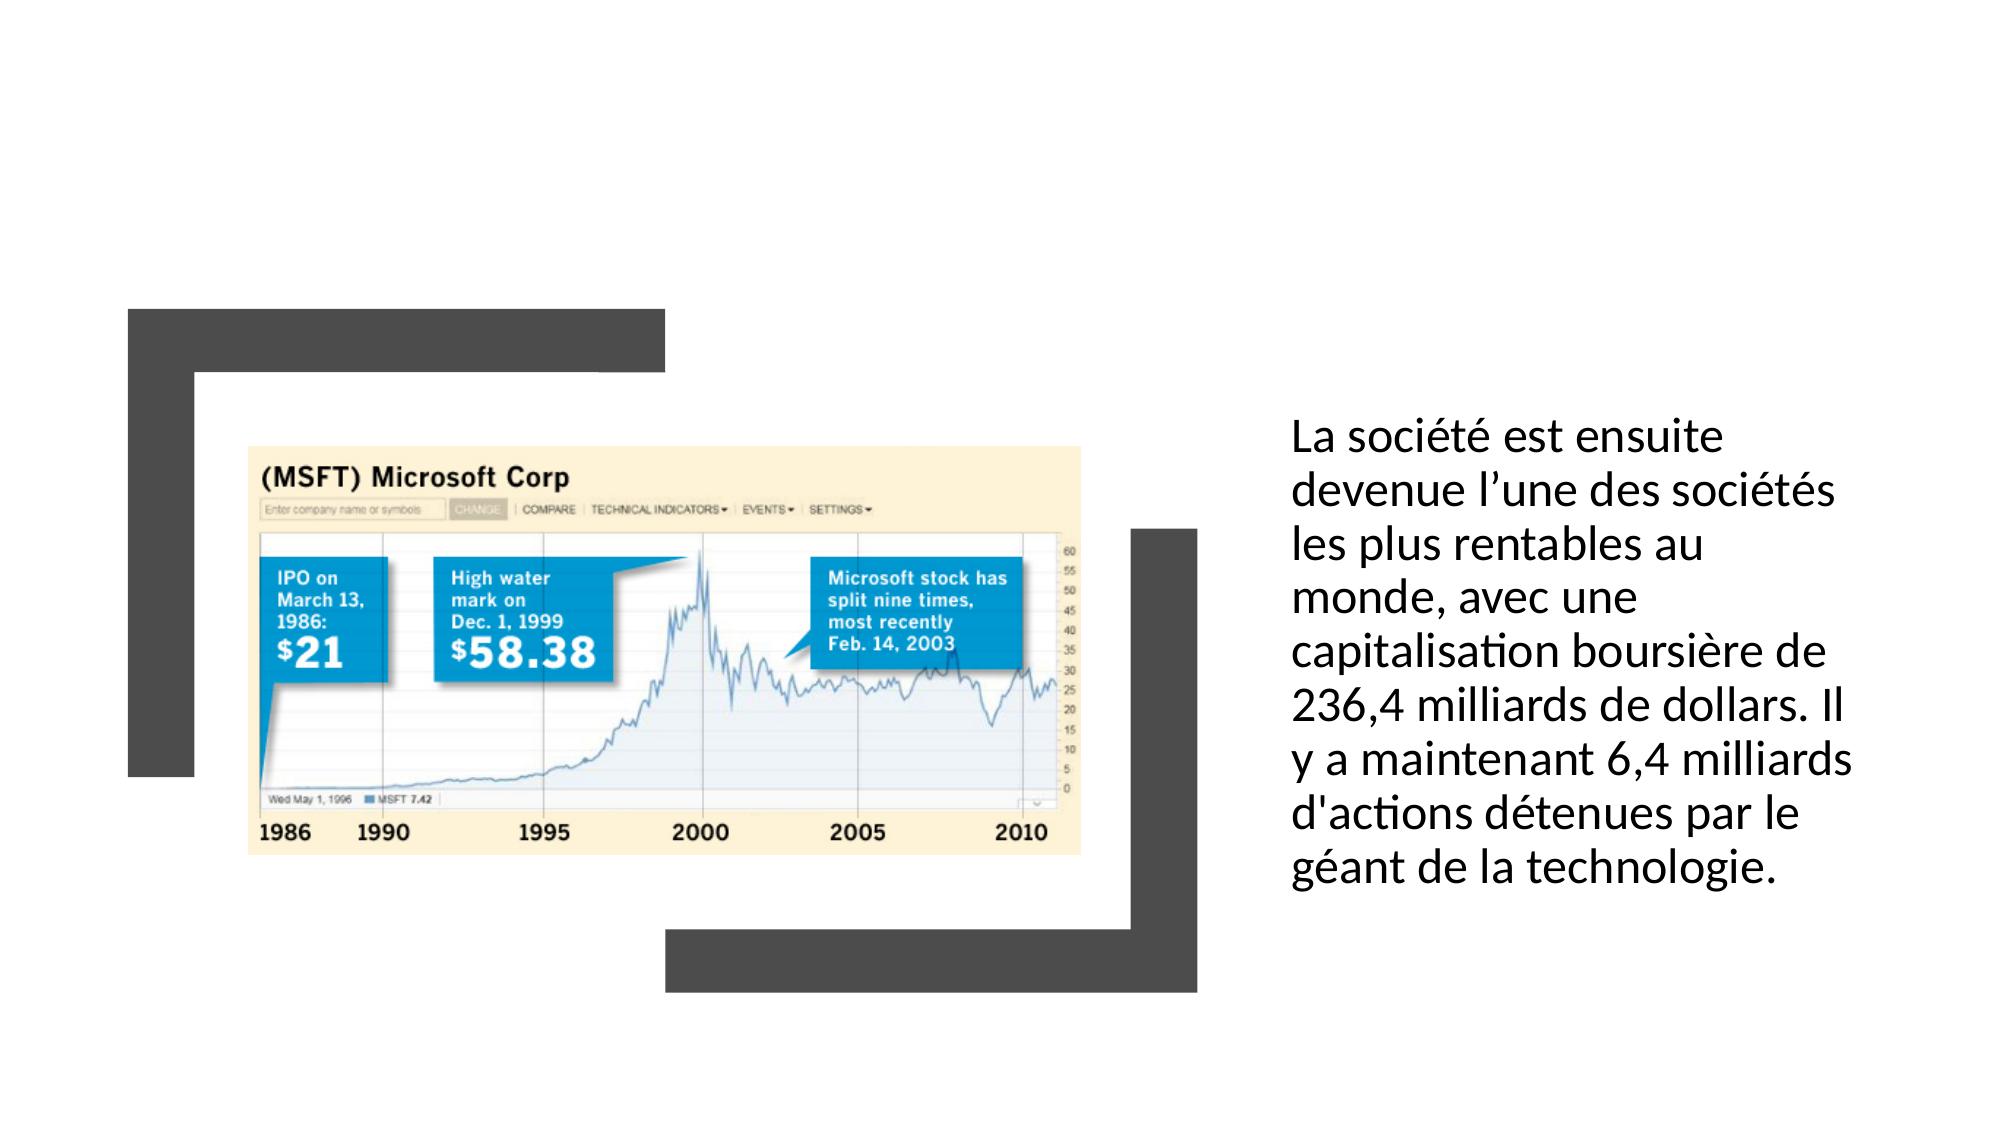

#
La société est ensuite devenue l’une des sociétés les plus rentables au monde, avec une capitalisation boursière de 236,4 milliards de dollars. Il y a maintenant 6,4 milliards d'actions détenues par le géant de la technologie.